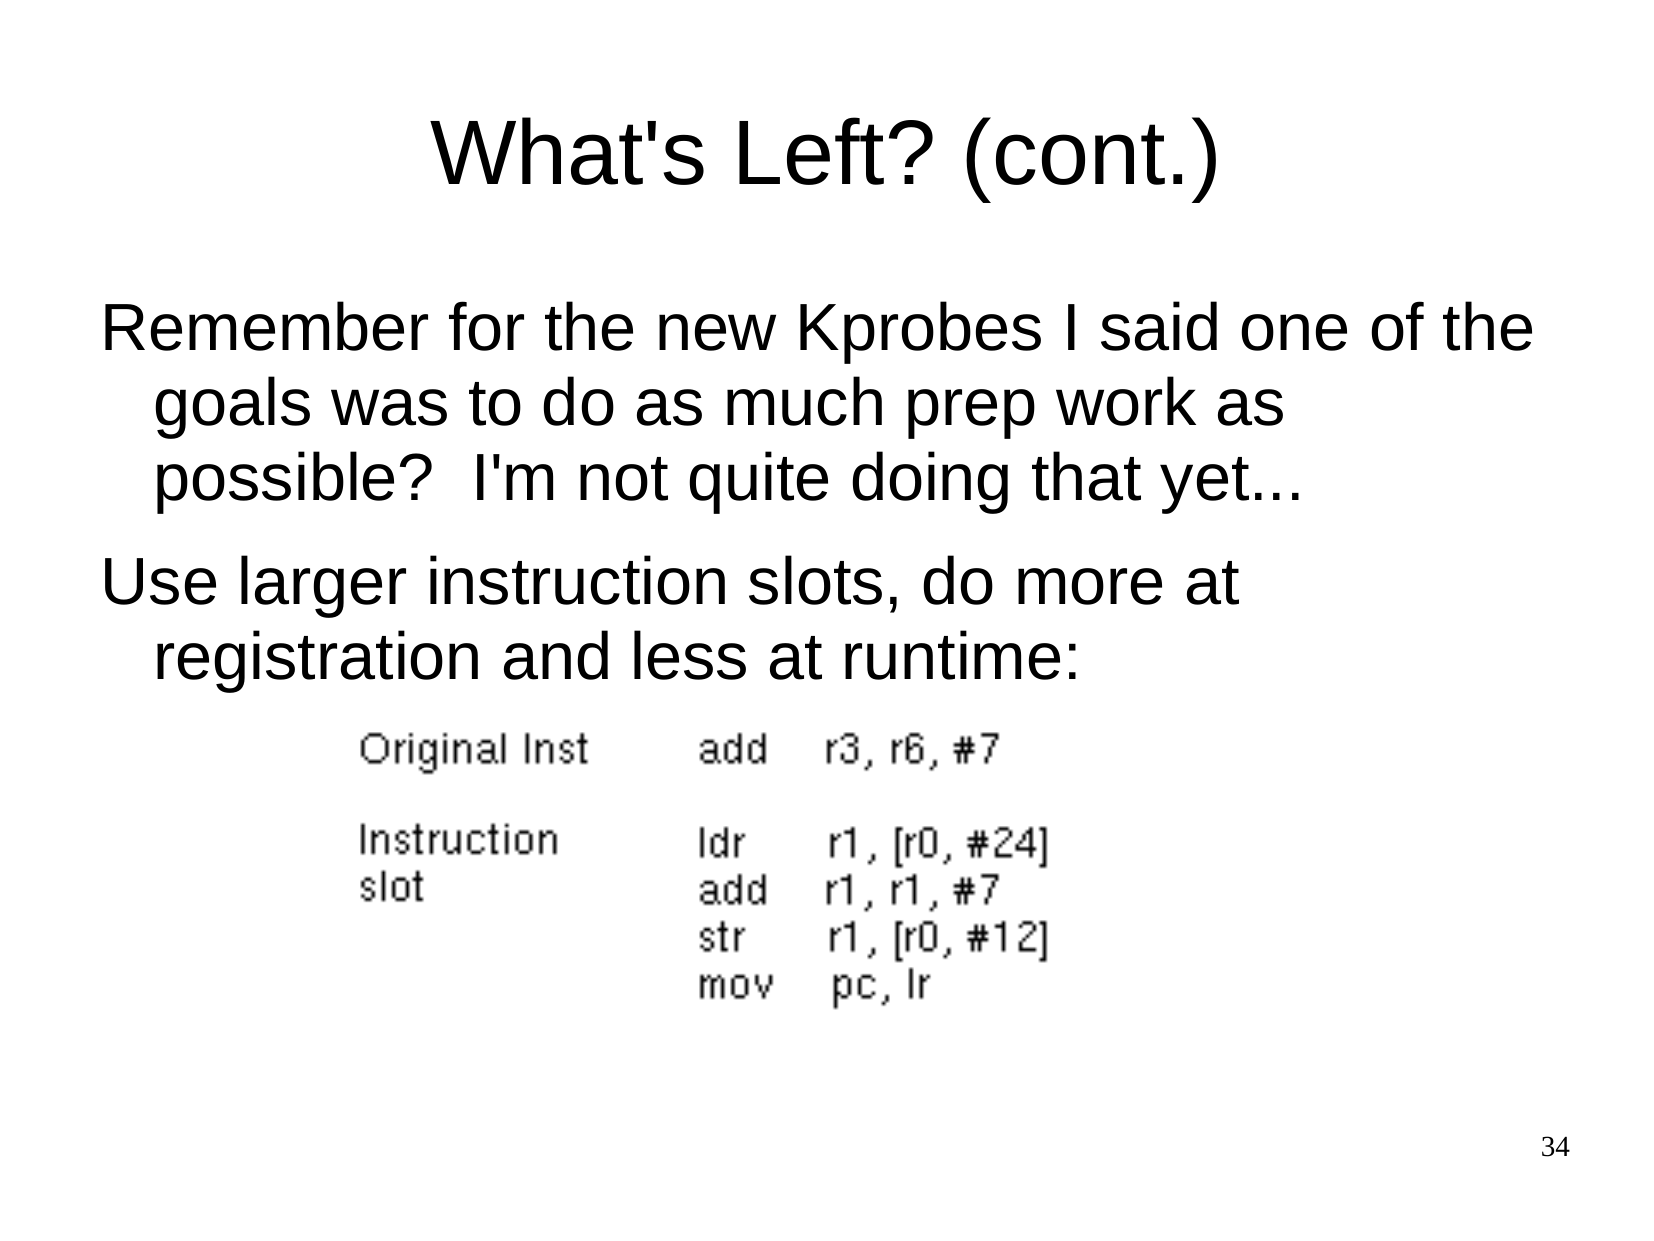

# What's Left? (cont.)
Remember for the new Kprobes I said one of the goals was to do as much prep work as possible? I'm not quite doing that yet...
Use larger instruction slots, do more at registration and less at runtime:
34